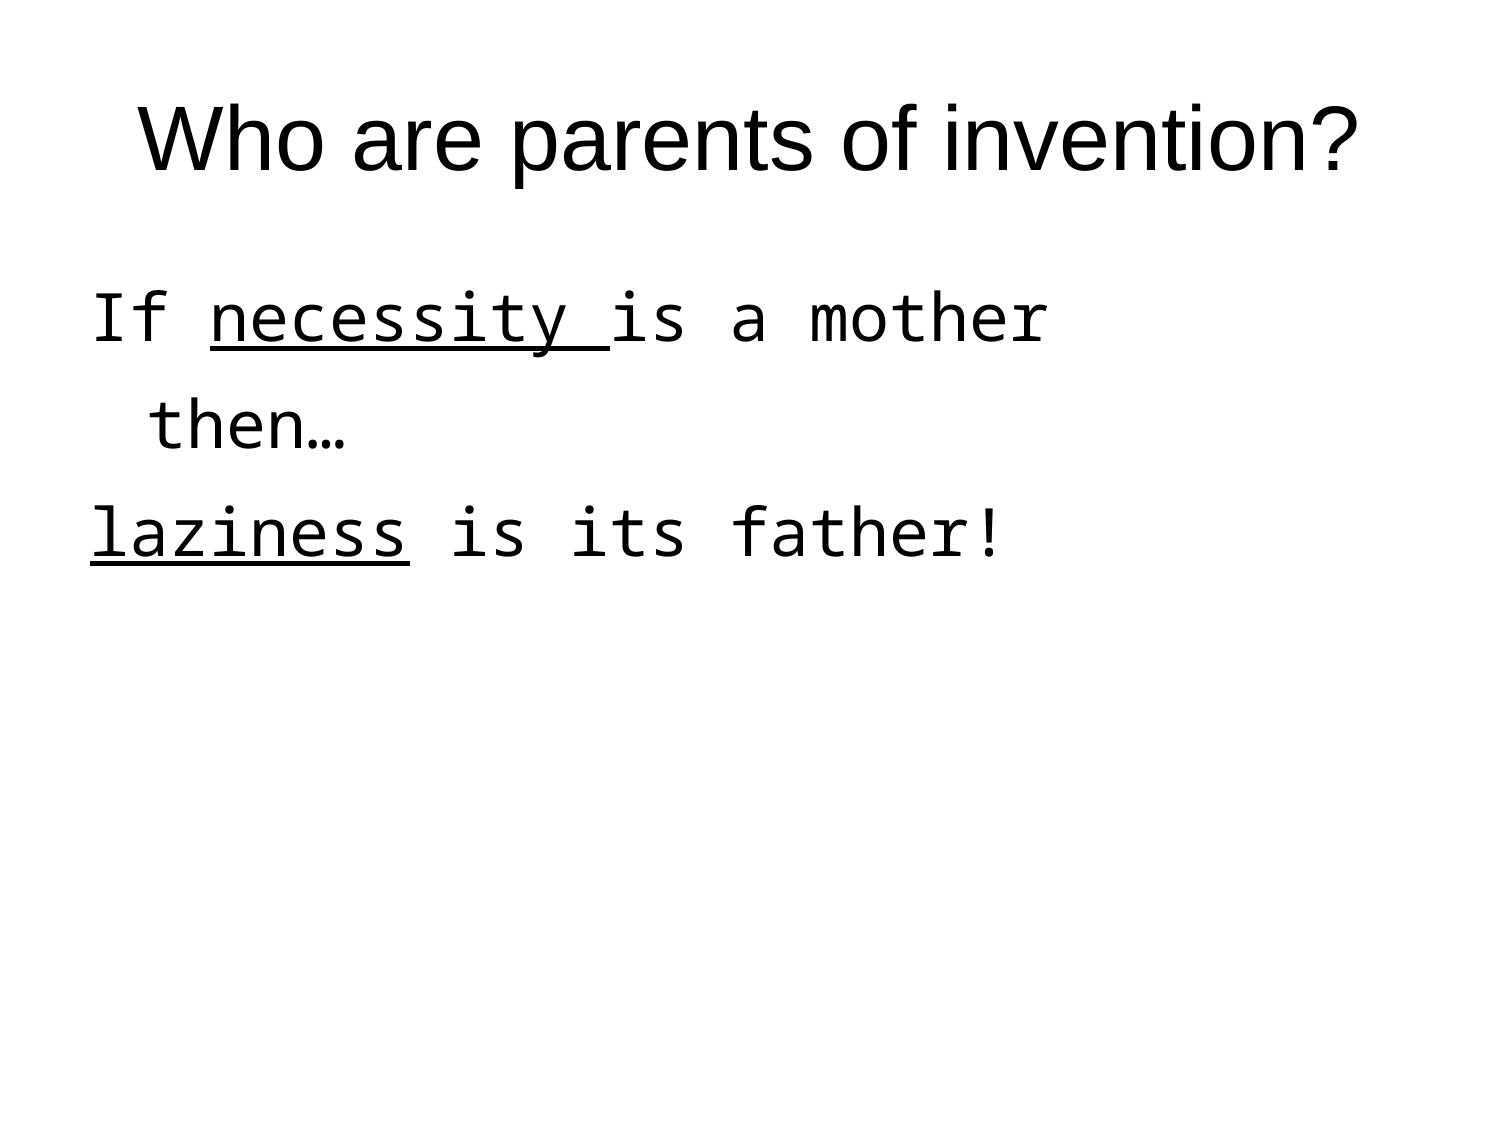

# Who are parents of invention?
If necessity is a mother
	then…
laziness is its father!